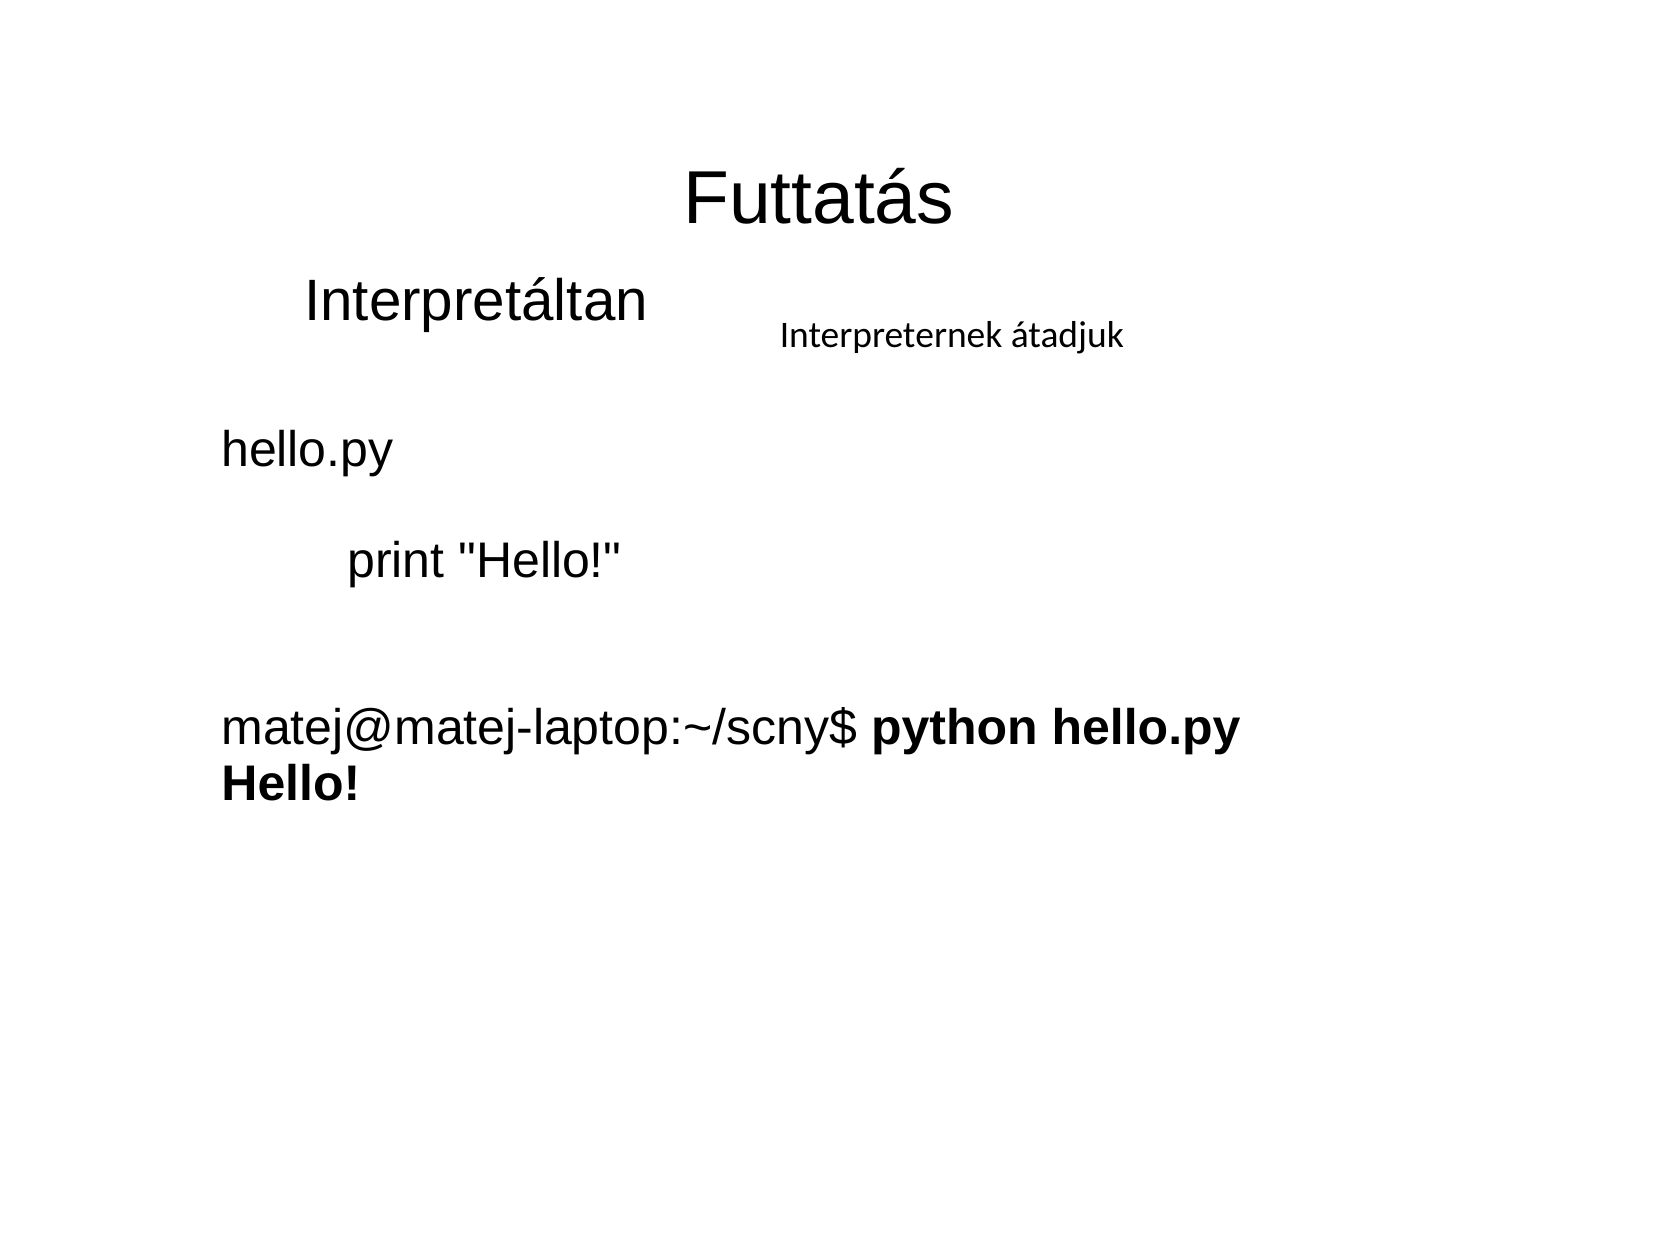

Futtatás
Interpretáltan
Interpreternek átadjuk
hello.py
 print "Hello!"
matej@matej-laptop:~/scny$ python hello.py
Hello!